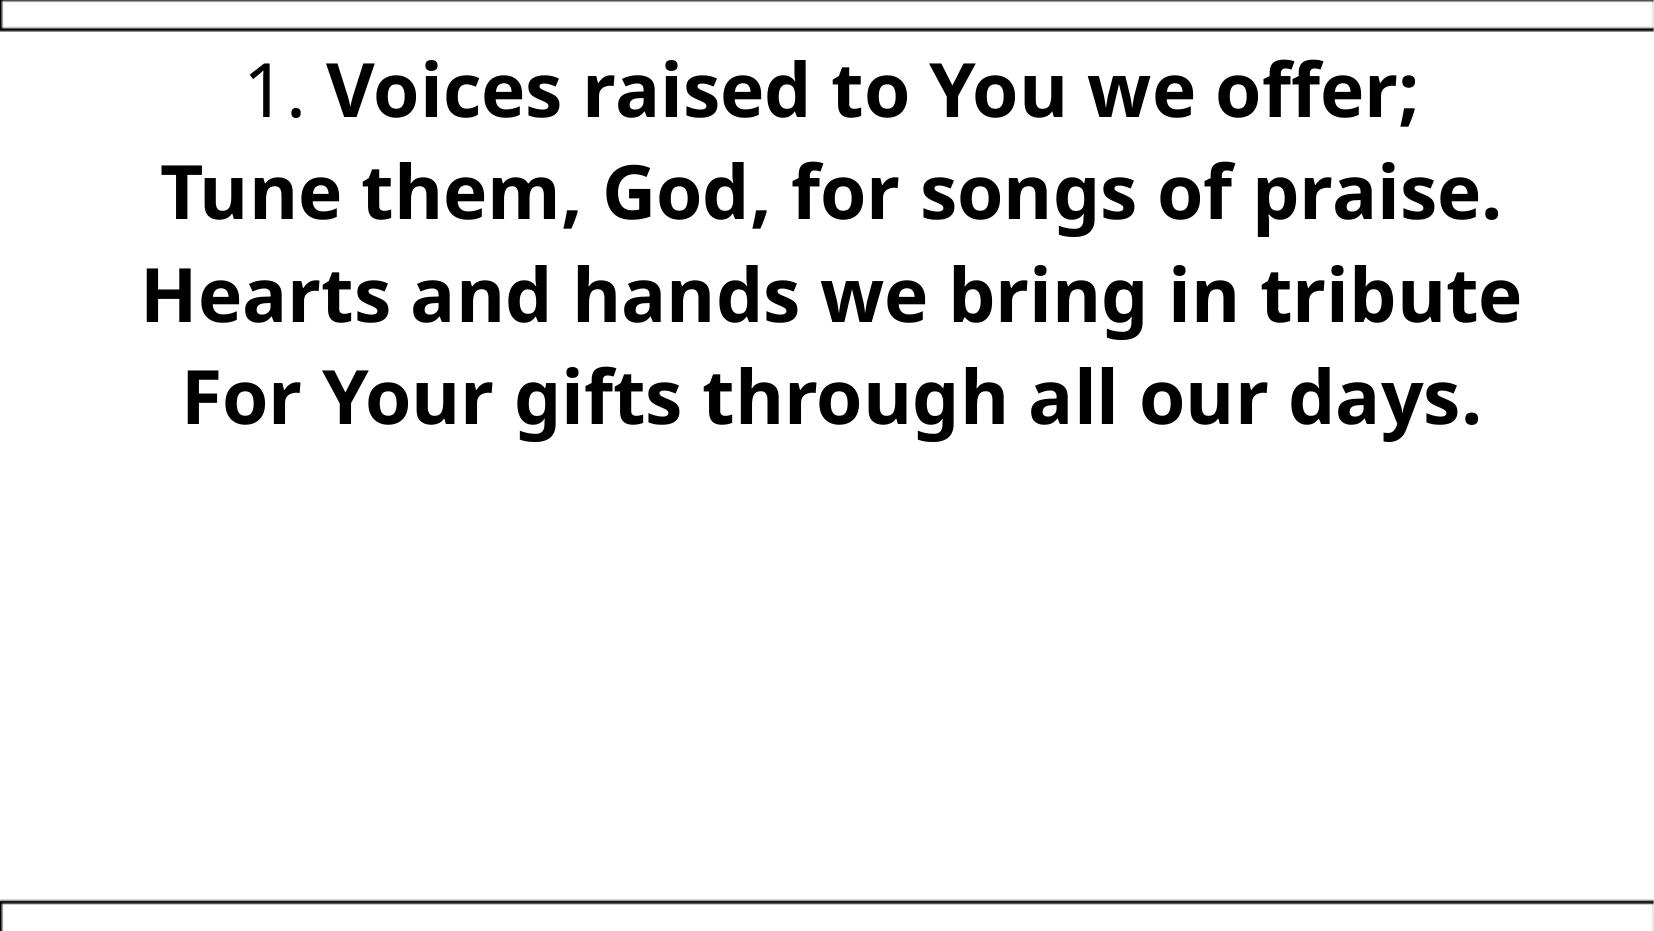

1. Voices raised to You we offer;
Tune them, God, for songs of praise.
Hearts and hands we bring in tribute
For Your gifts through all our days.